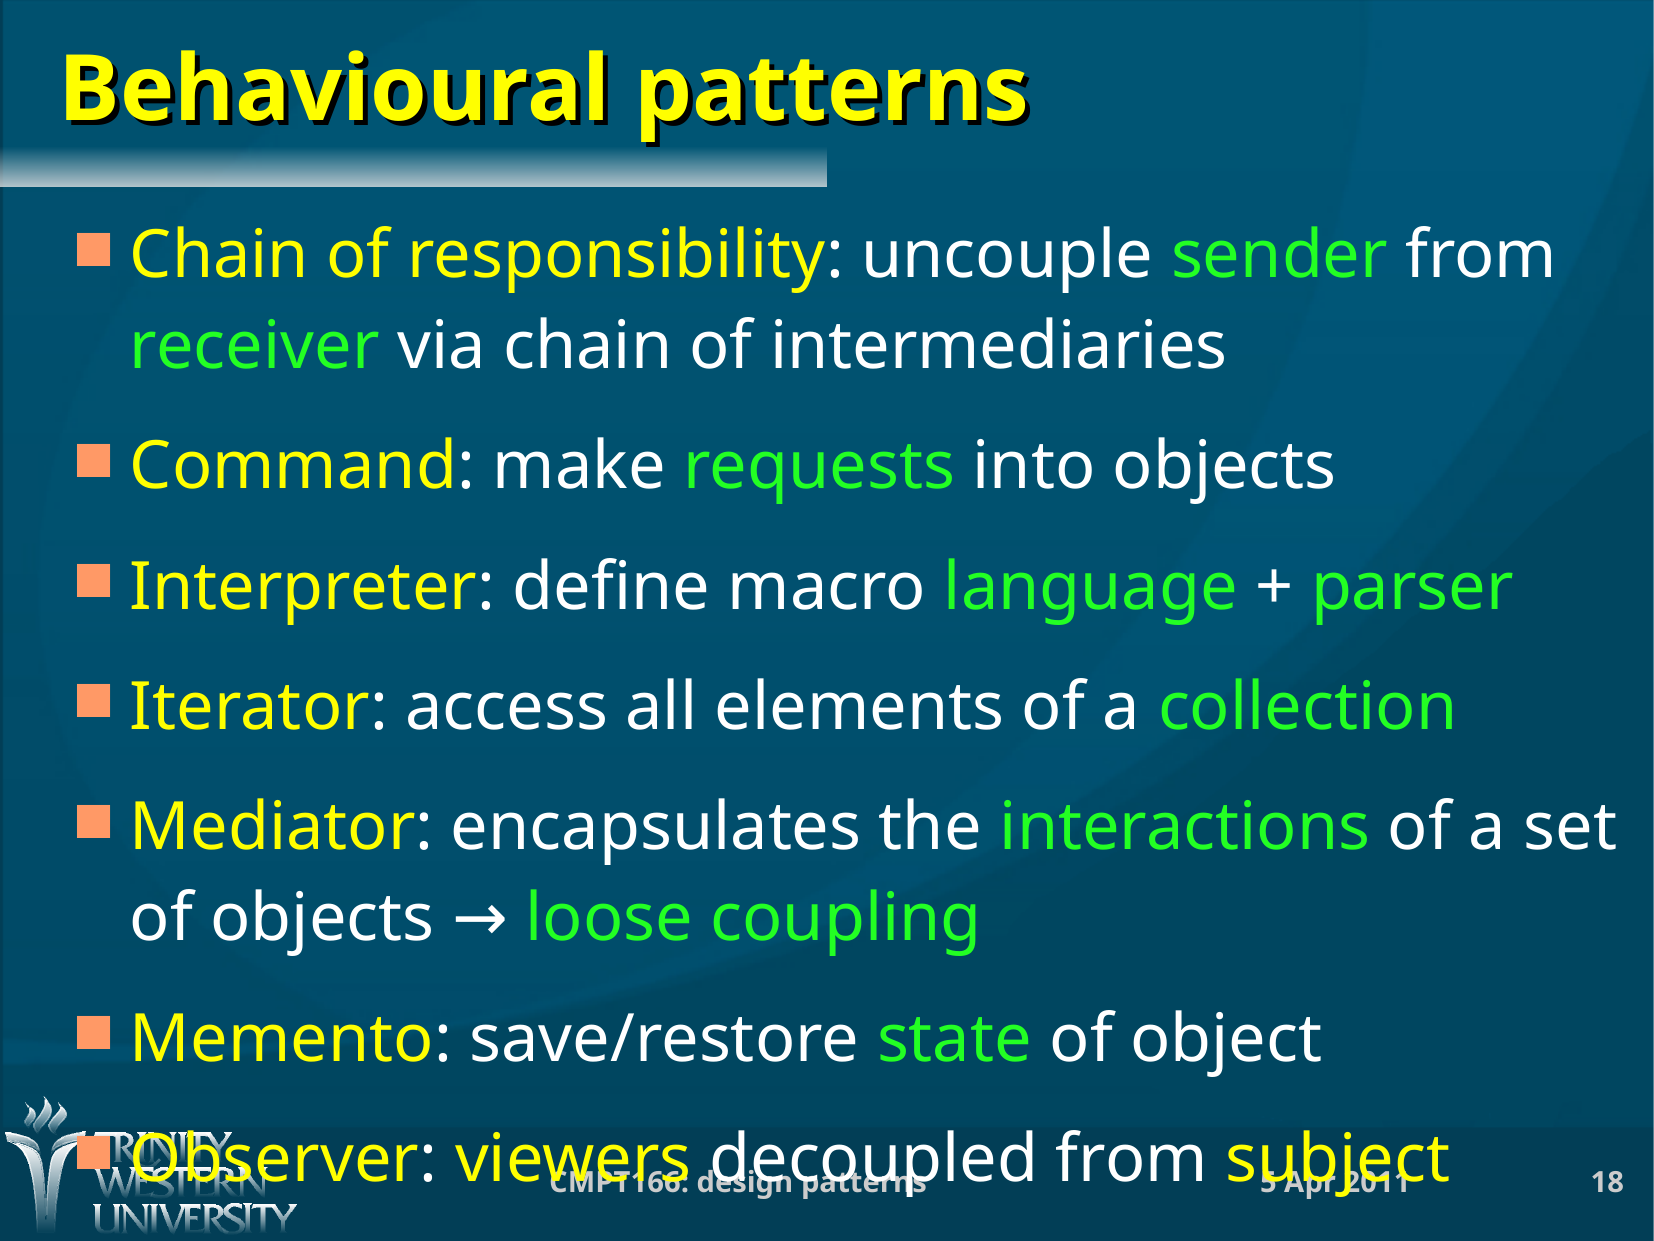

# Behavioural patterns
Chain of responsibility: uncouple sender from receiver via chain of intermediaries
Command: make requests into objects
Interpreter: define macro language + parser
Iterator: access all elements of a collection
Mediator: encapsulates the interactions of a set of objects → loose coupling
Memento: save/restore state of object
Observer: viewers decoupled from subject
CMPT166: design patterns
5 Apr 2011
18